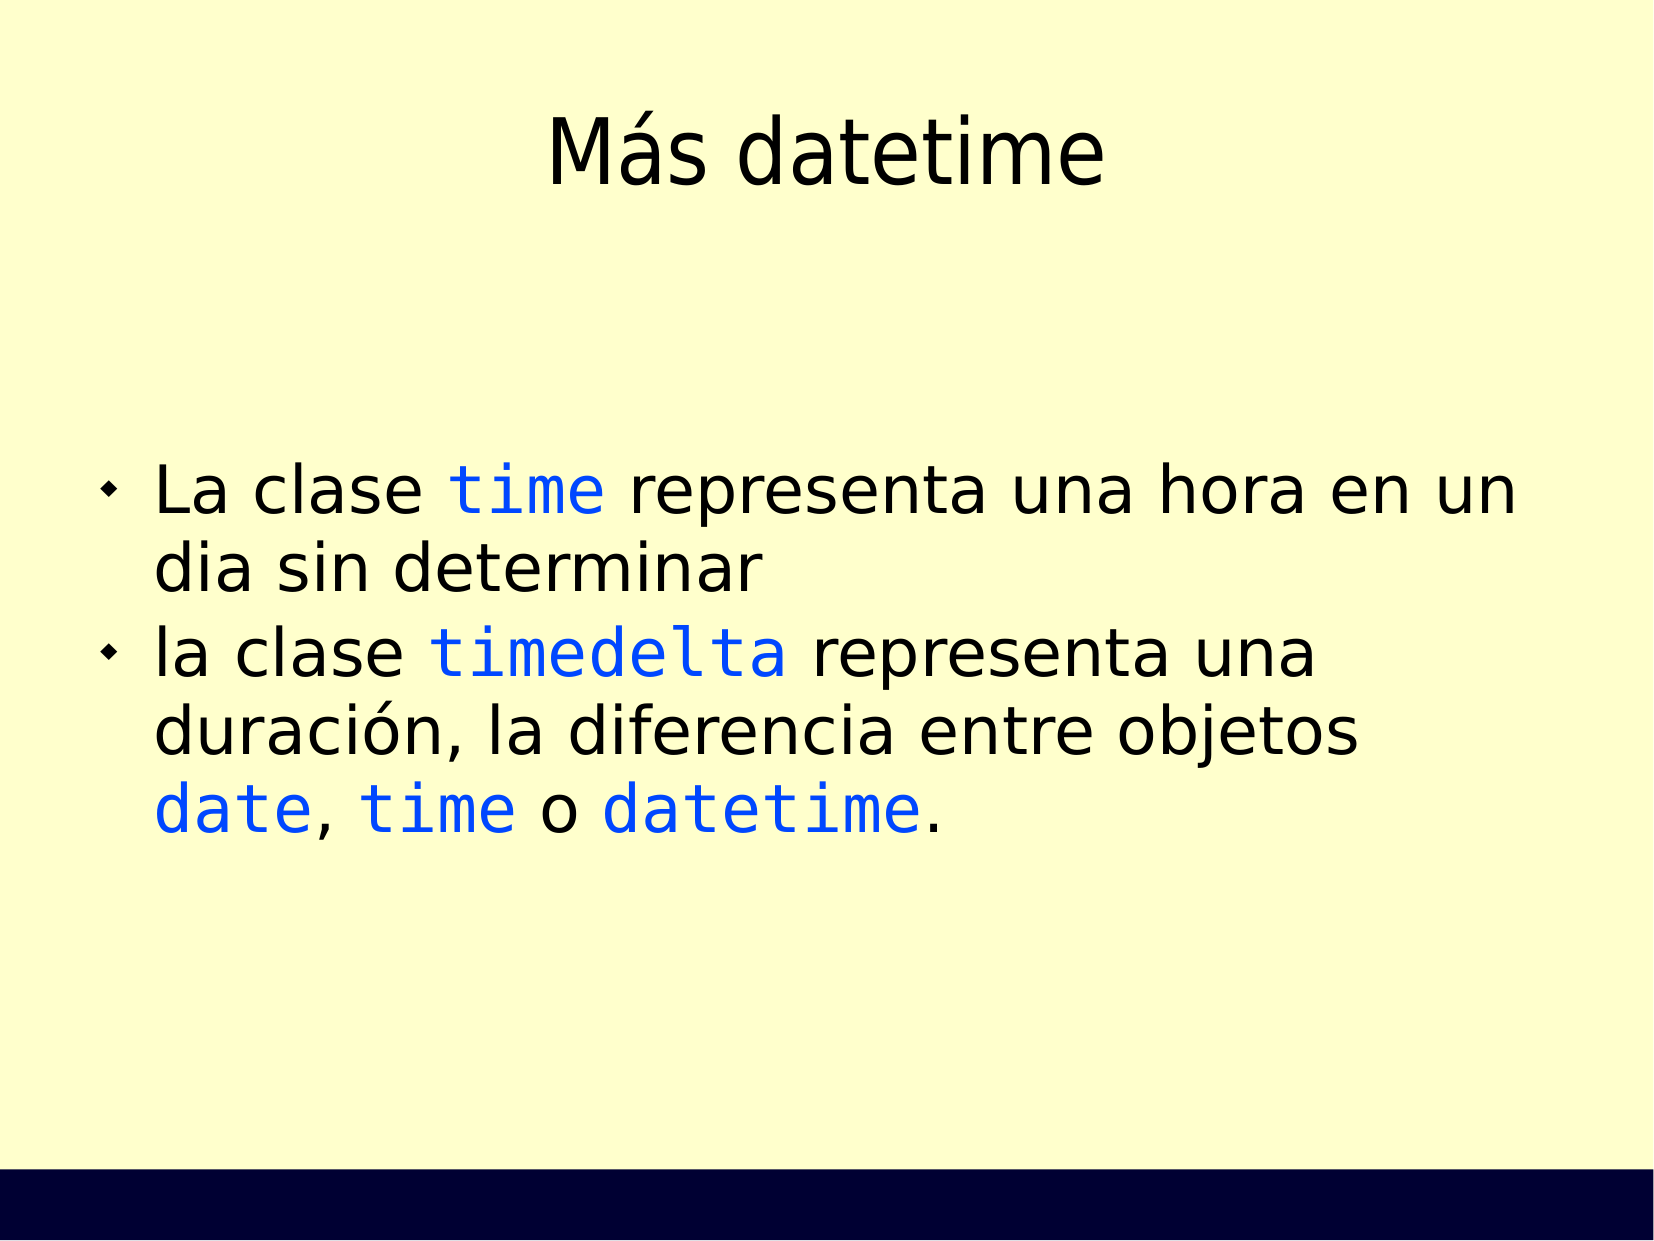

# Más datetime
La clase time representa una hora en un dia sin determinar
la clase timedelta representa una duración, la diferencia entre objetos date, time o datetime.